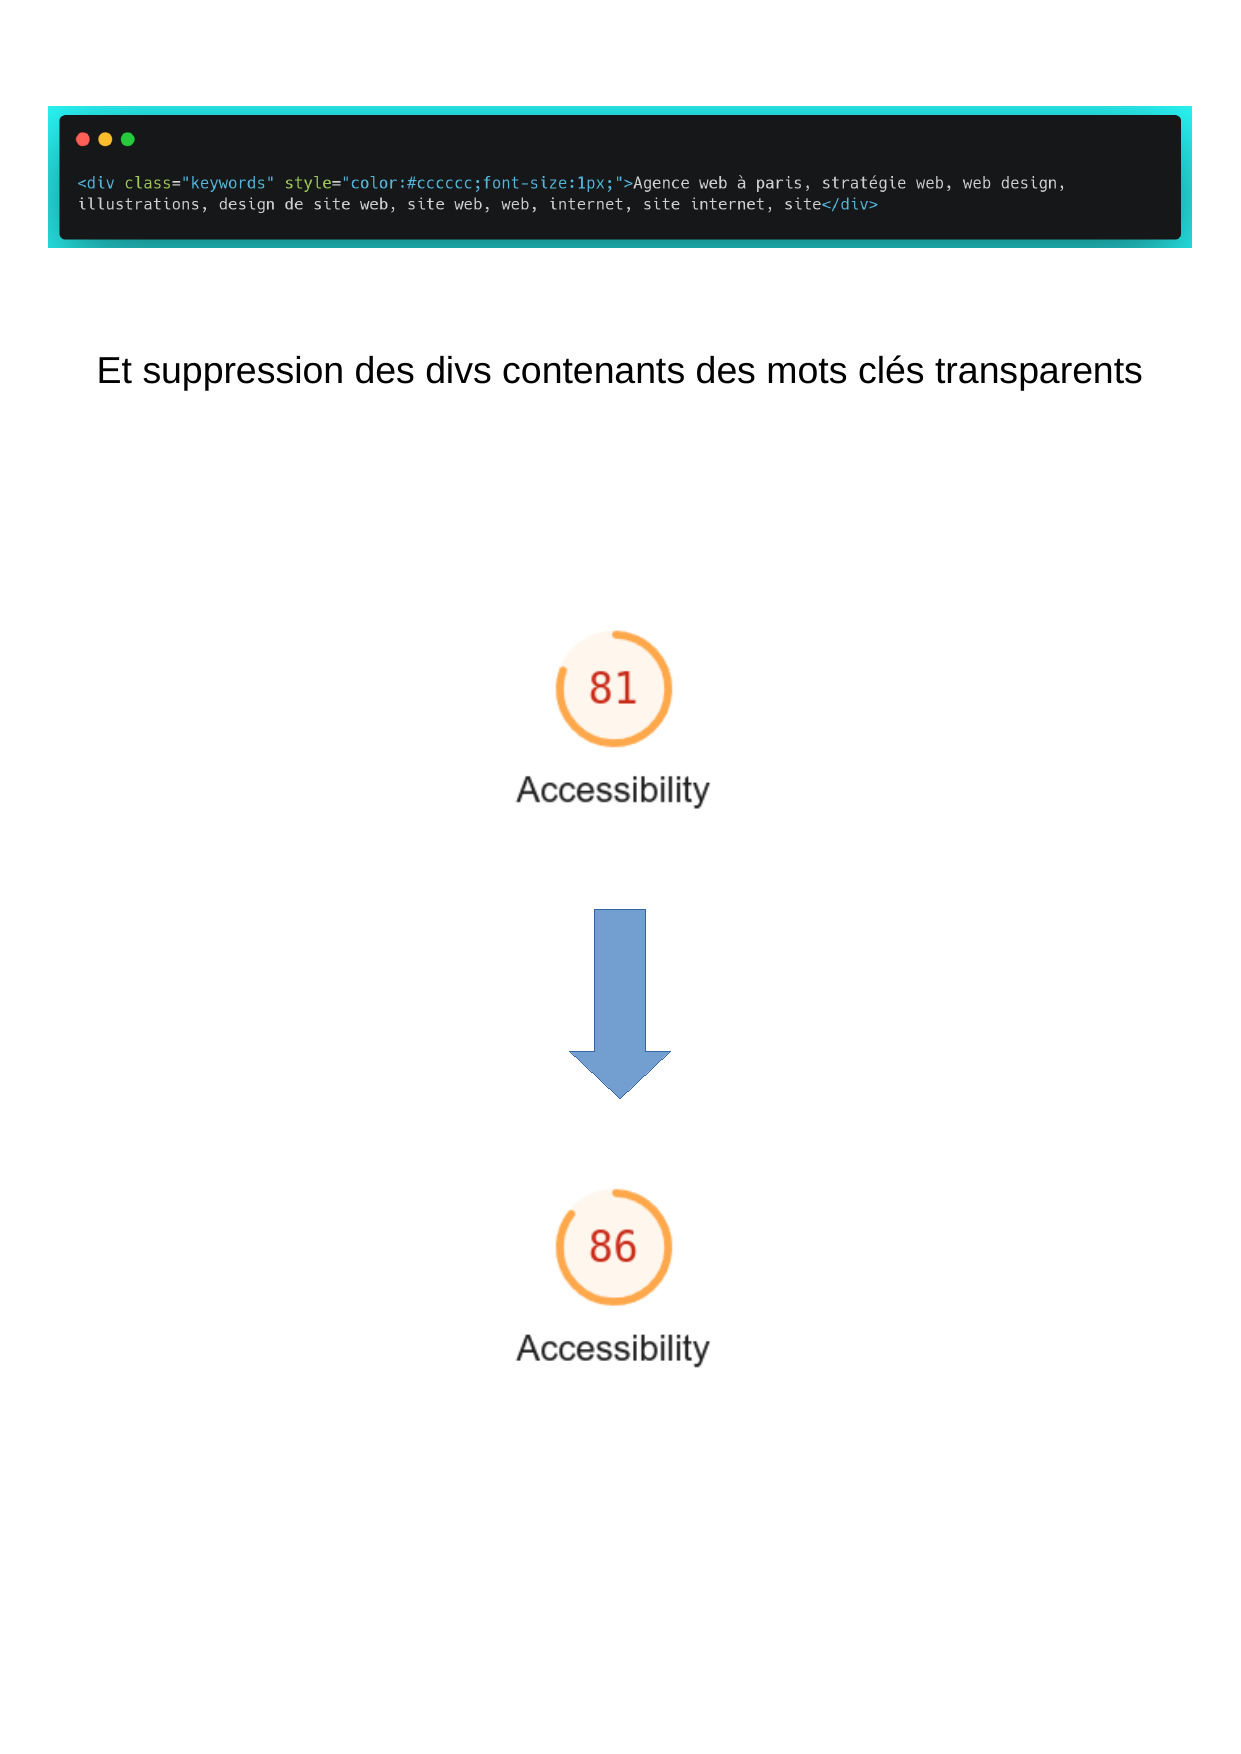

Et suppression des divs contenants des mots clés transparents